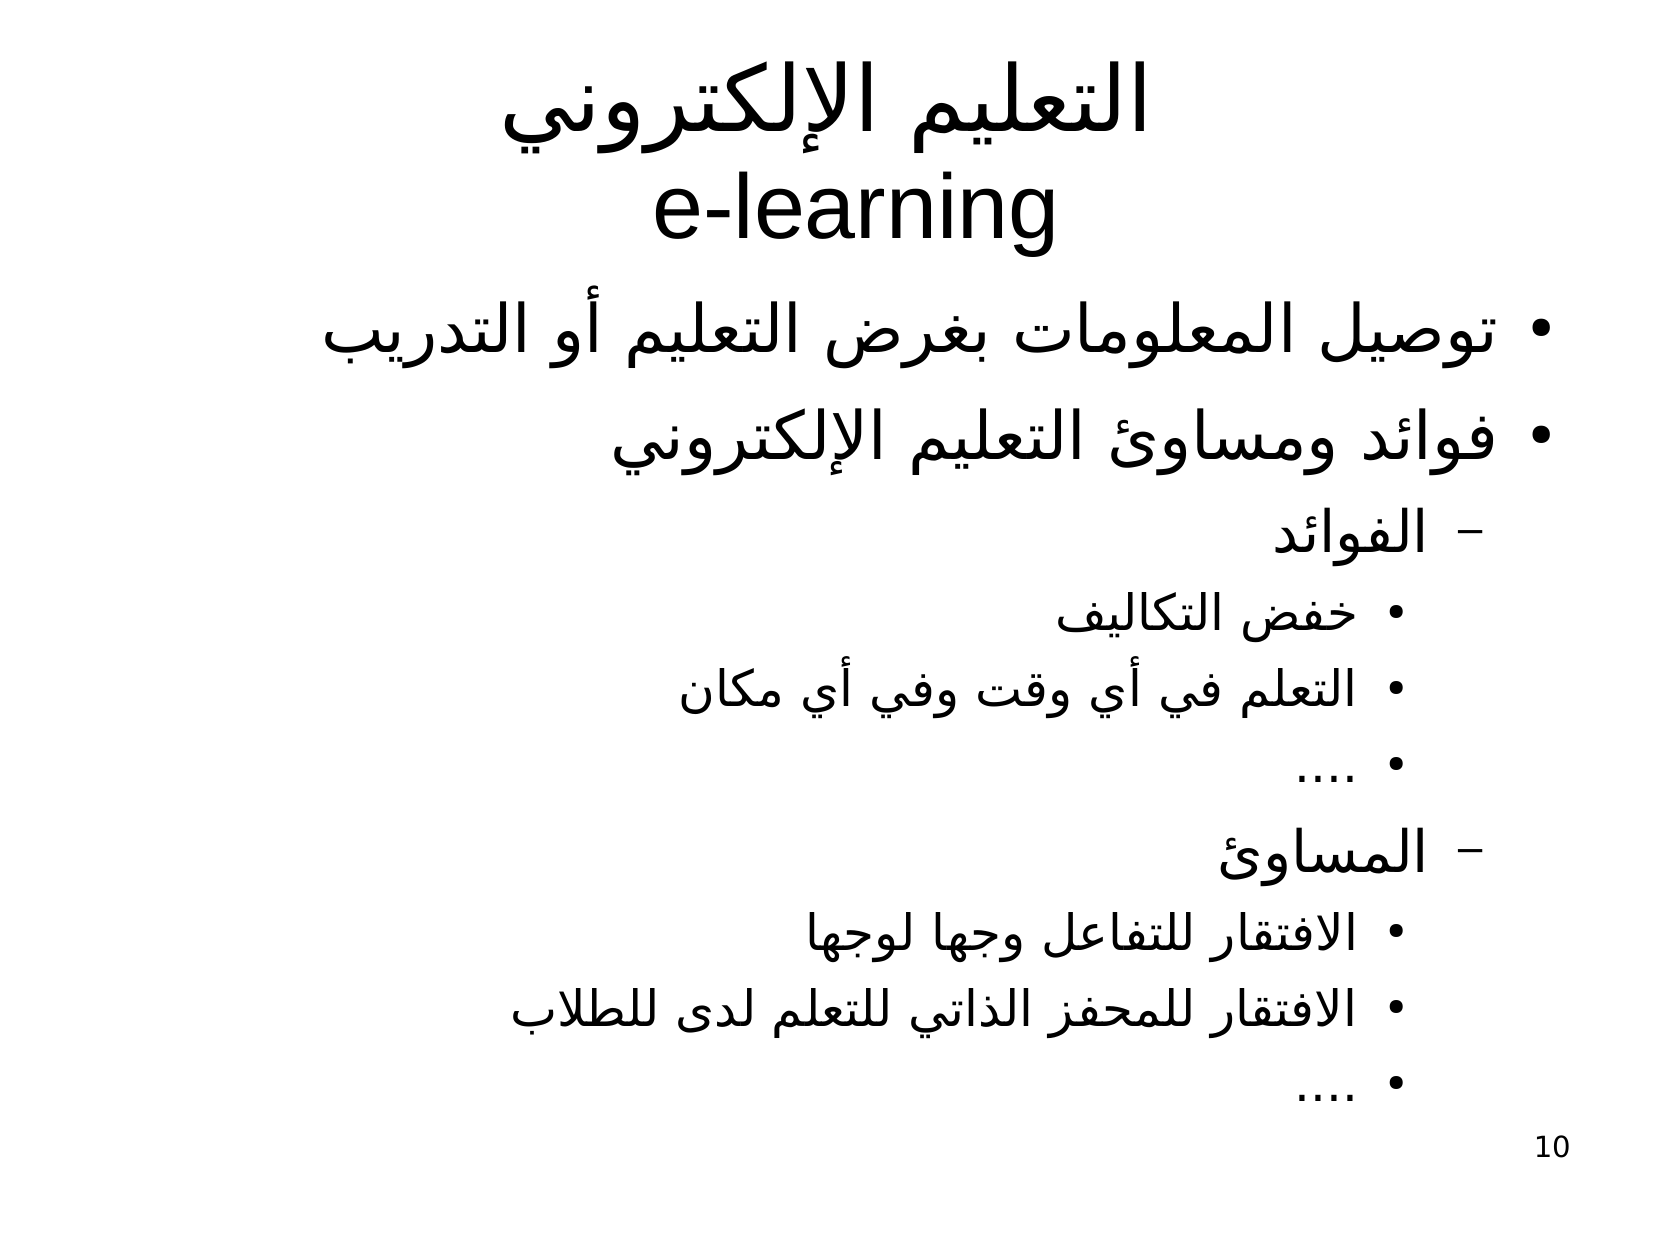

# التعليم الإلكتروني e-learning
توصيل المعلومات بغرض التعليم أو التدريب
فوائد ومساوئ التعليم الإلكتروني
الفوائد
خفض التكاليف
التعلم في أي وقت وفي أي مكان
....
المساوئ
الافتقار للتفاعل وجها لوجها
الافتقار للمحفز الذاتي للتعلم لدى للطلاب
....
10